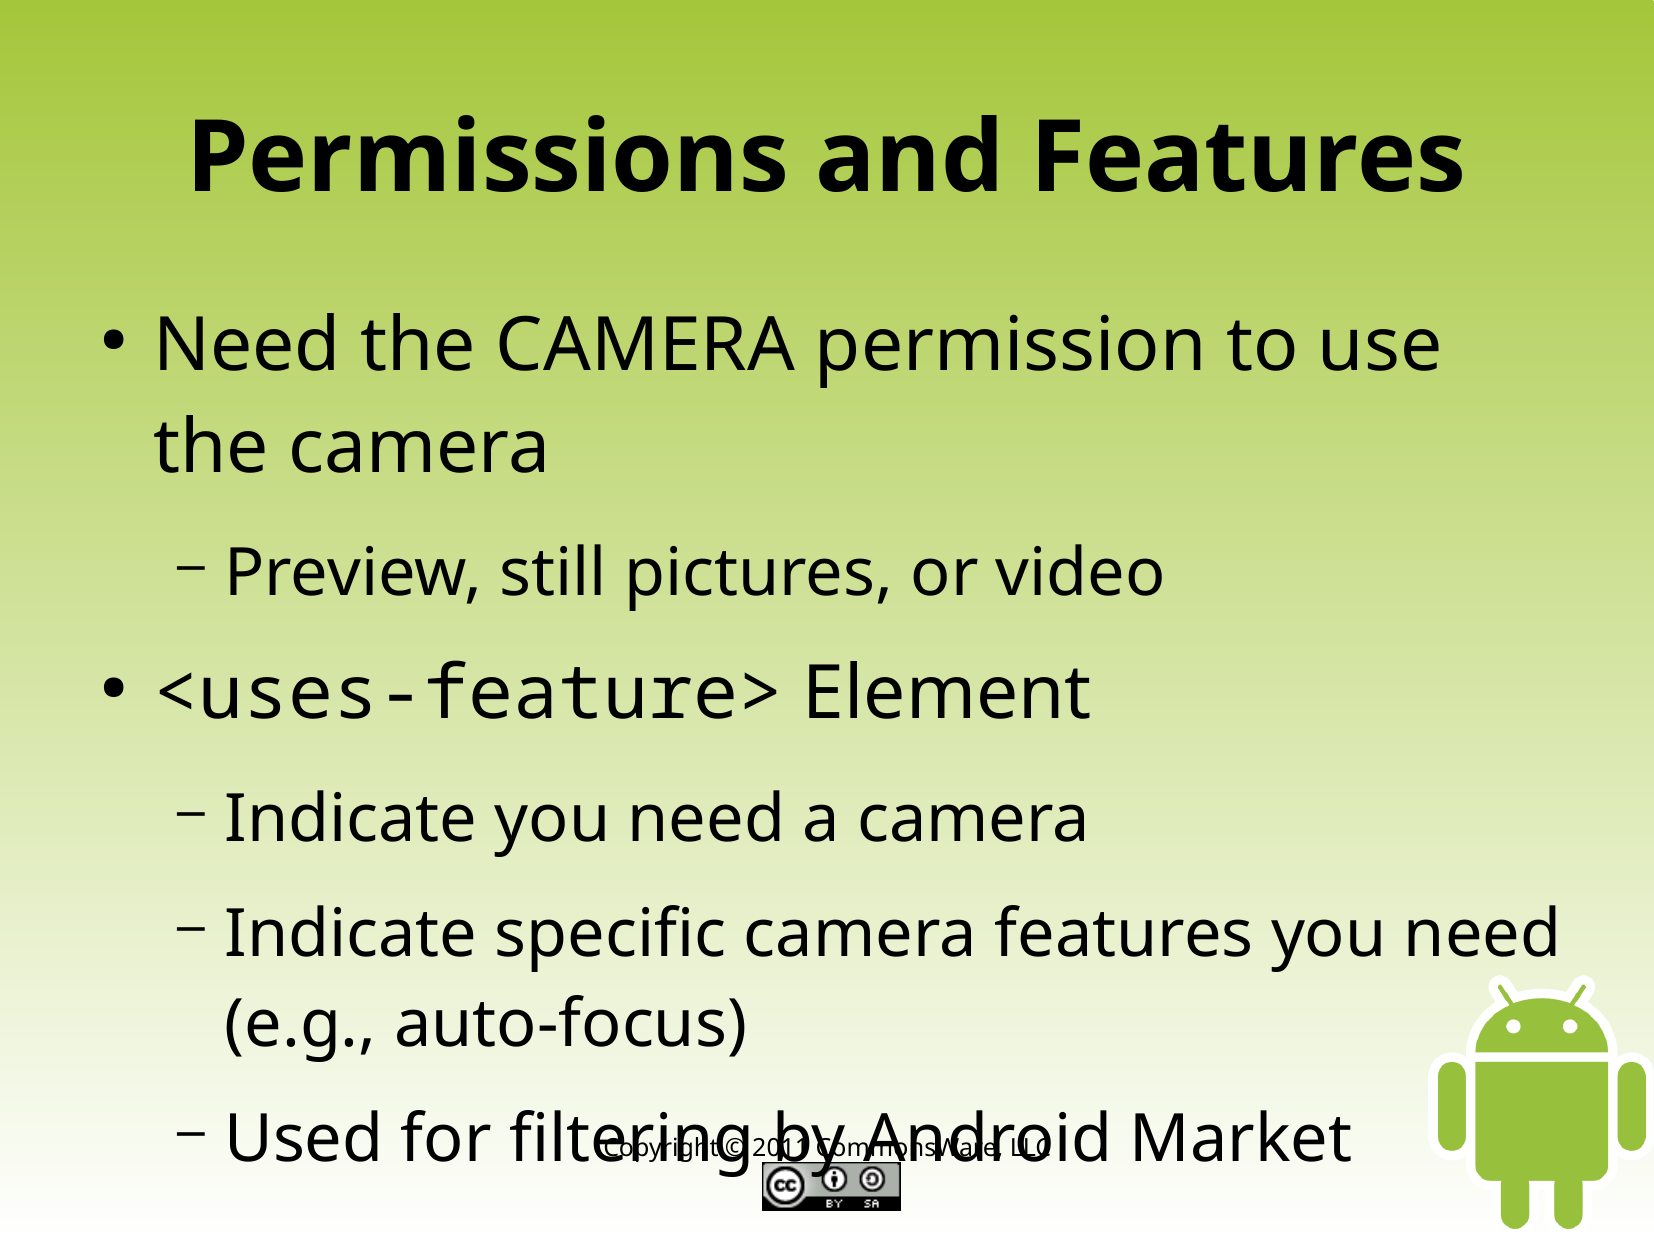

# Permissions and Features
Need the CAMERA permission to use the camera
Preview, still pictures, or video
<uses-feature> Element
Indicate you need a camera
Indicate specific camera features you need (e.g., auto-focus)
Used for filtering by Android Market